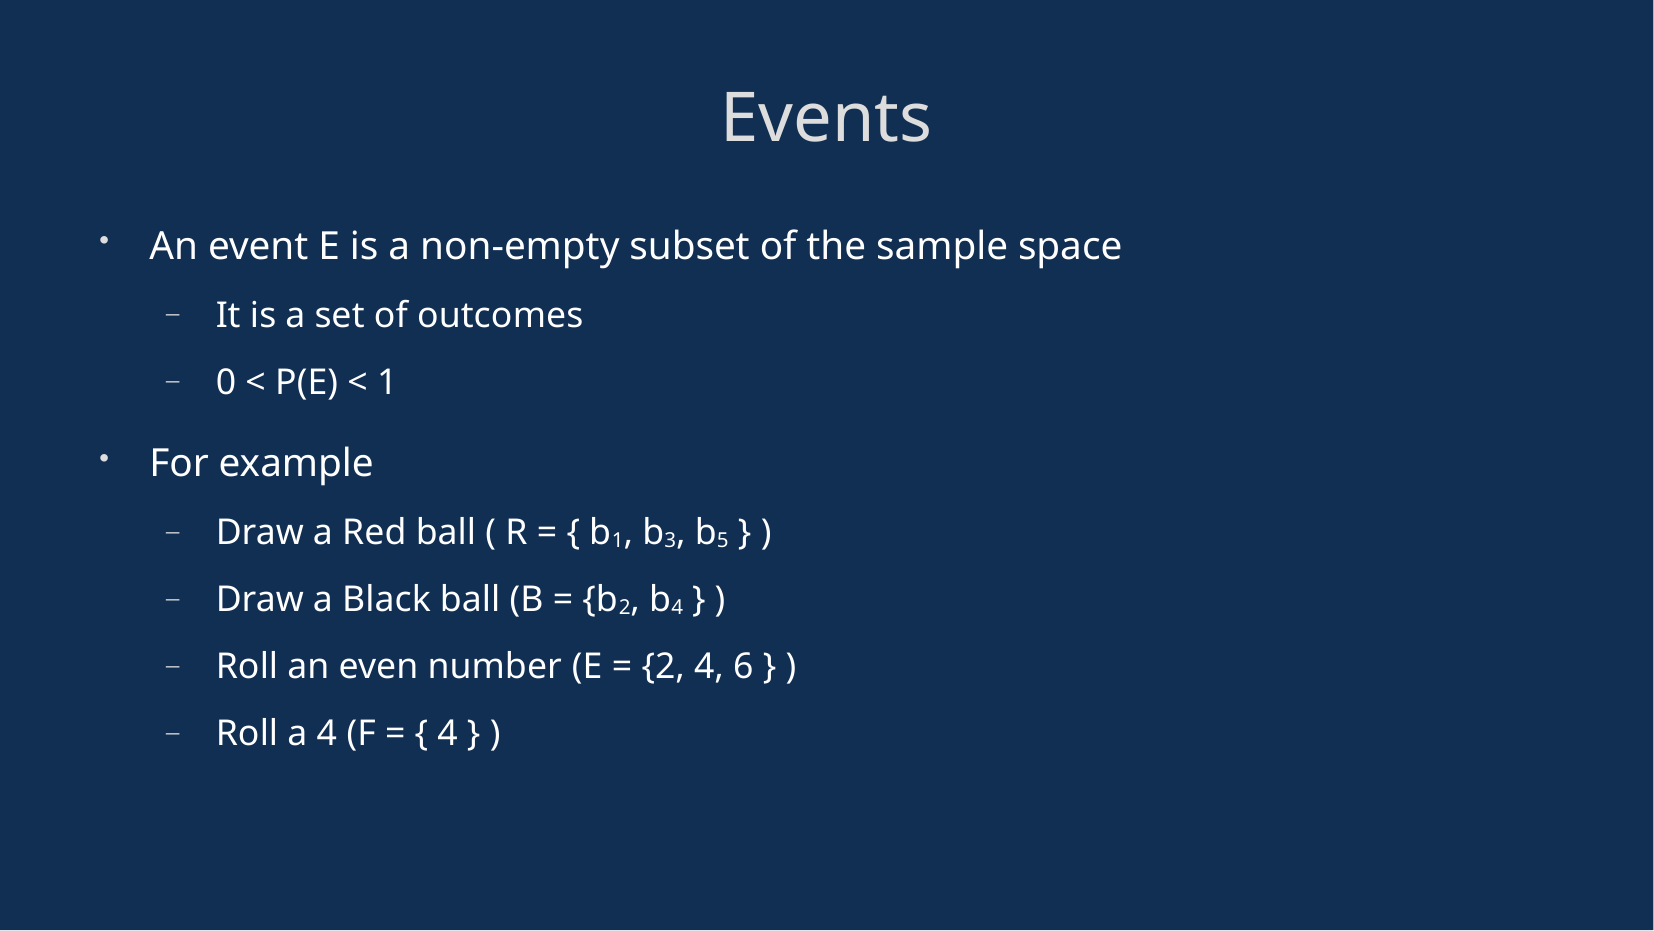

# Events
An event E is a non-empty subset of the sample space
It is a set of outcomes
0 < P(E) < 1
For example
Draw a Red ball ( R = { b1, b3, b5 } )
Draw a Black ball (B = {b2, b4 } )
Roll an even number (E = {2, 4, 6 } )
Roll a 4 (F = { 4 } )